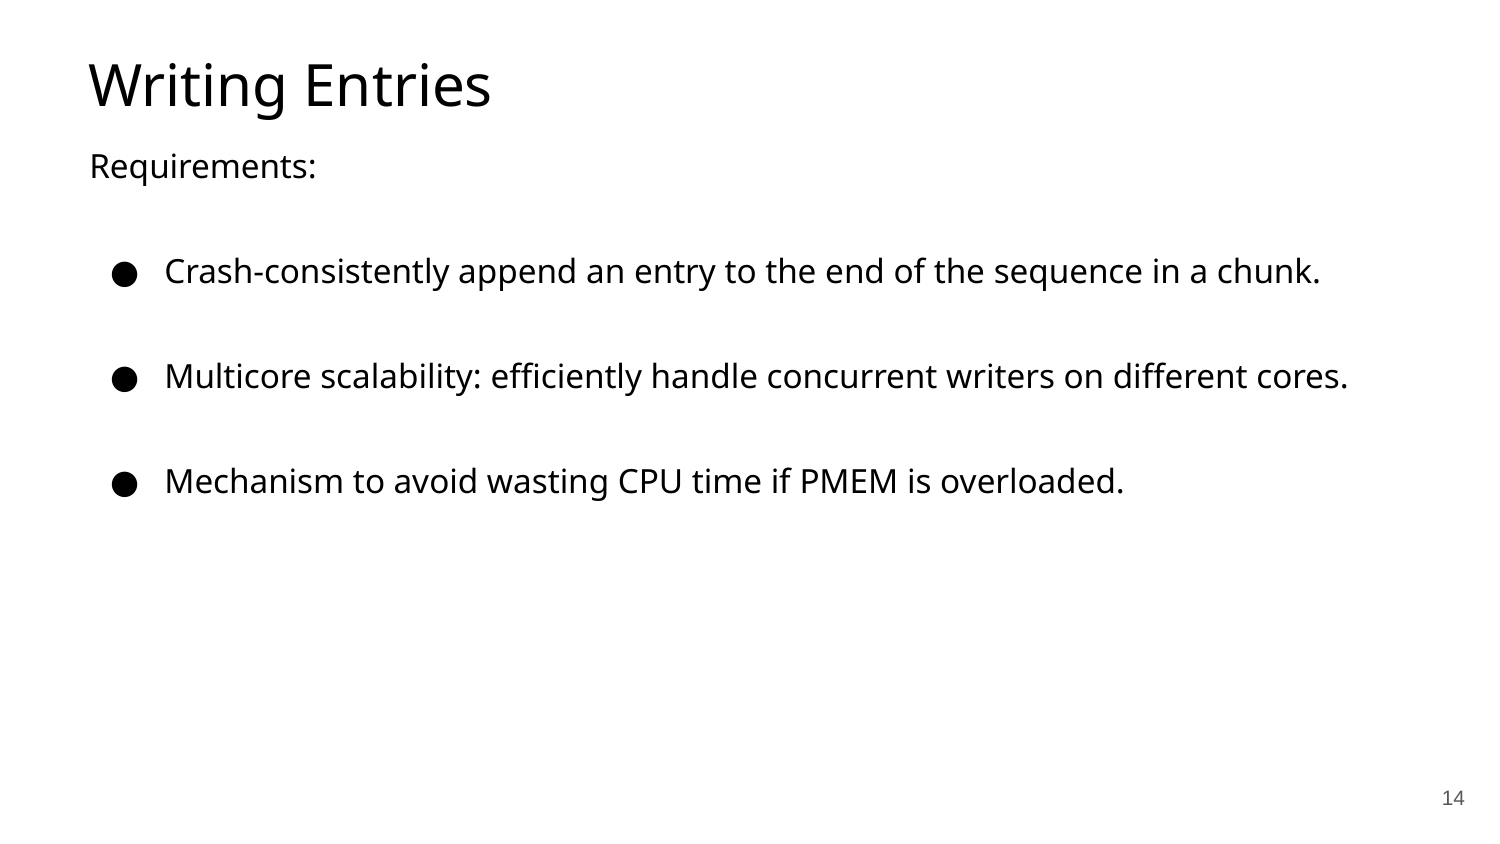

# Writing Entries
Requirements:
Crash-consistently append an entry to the end of the sequence in a chunk.
Multicore scalability: efficiently handle concurrent writers on different cores.
Mechanism to avoid wasting CPU time if PMEM is overloaded.